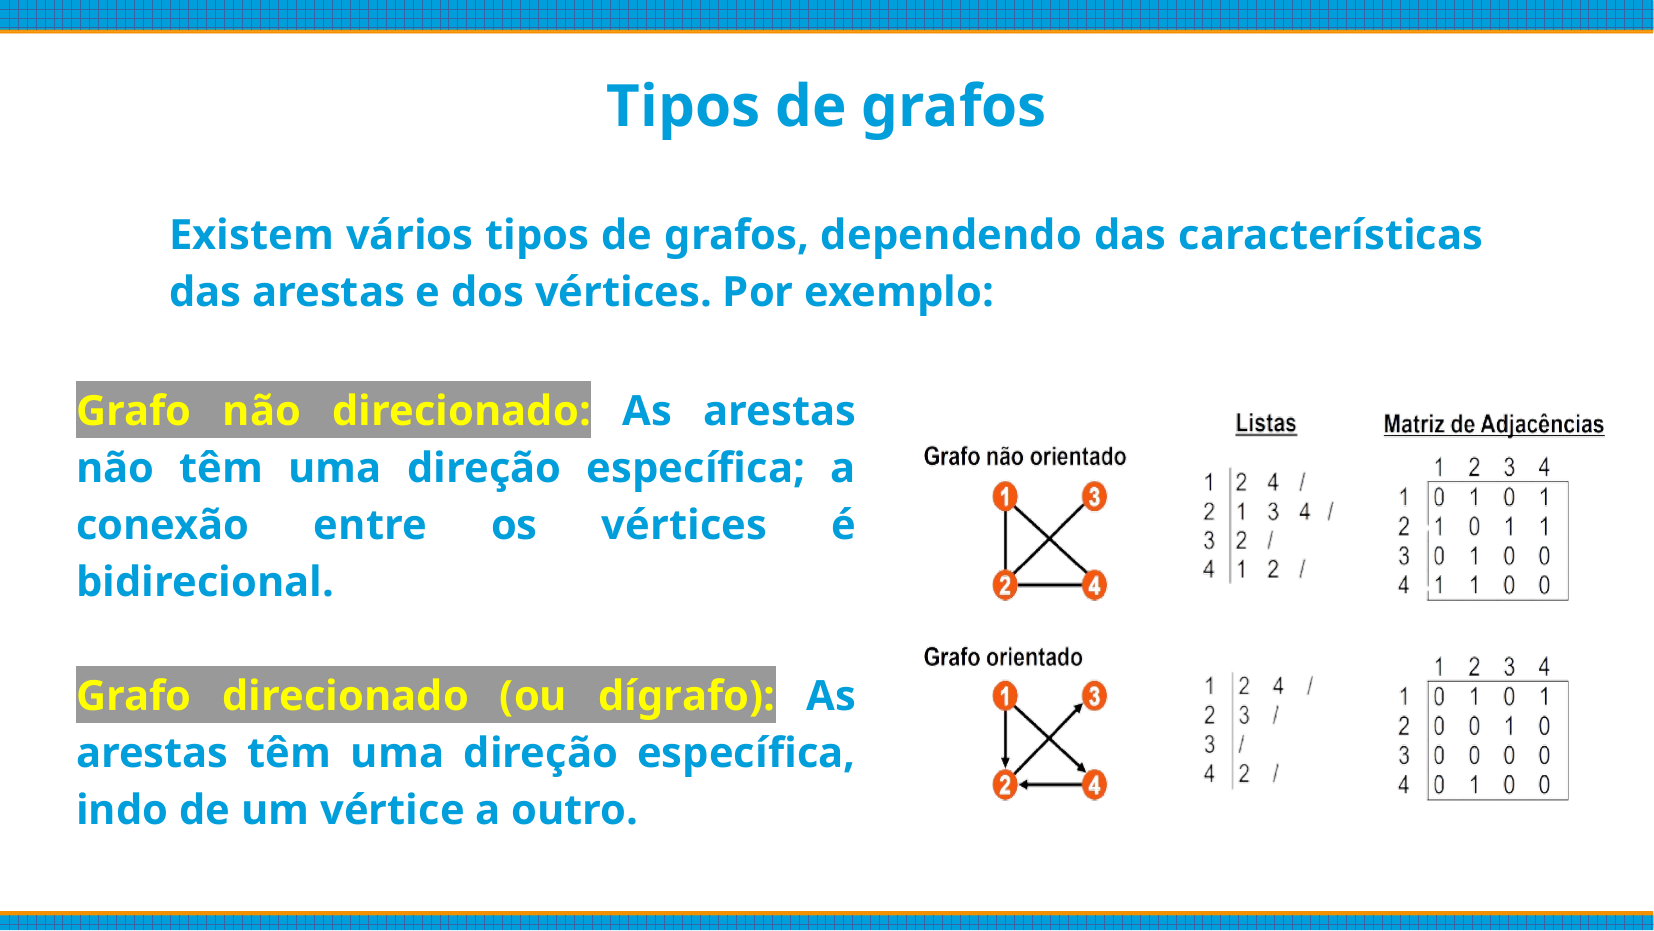

# Tipos de grafos
Existem vários tipos de grafos, dependendo das características das arestas e dos vértices. Por exemplo:
Grafo não direcionado: As arestas não têm uma direção específica; a conexão entre os vértices é bidirecional.
Grafo direcionado (ou dígrafo): As arestas têm uma direção específica, indo de um vértice a outro.